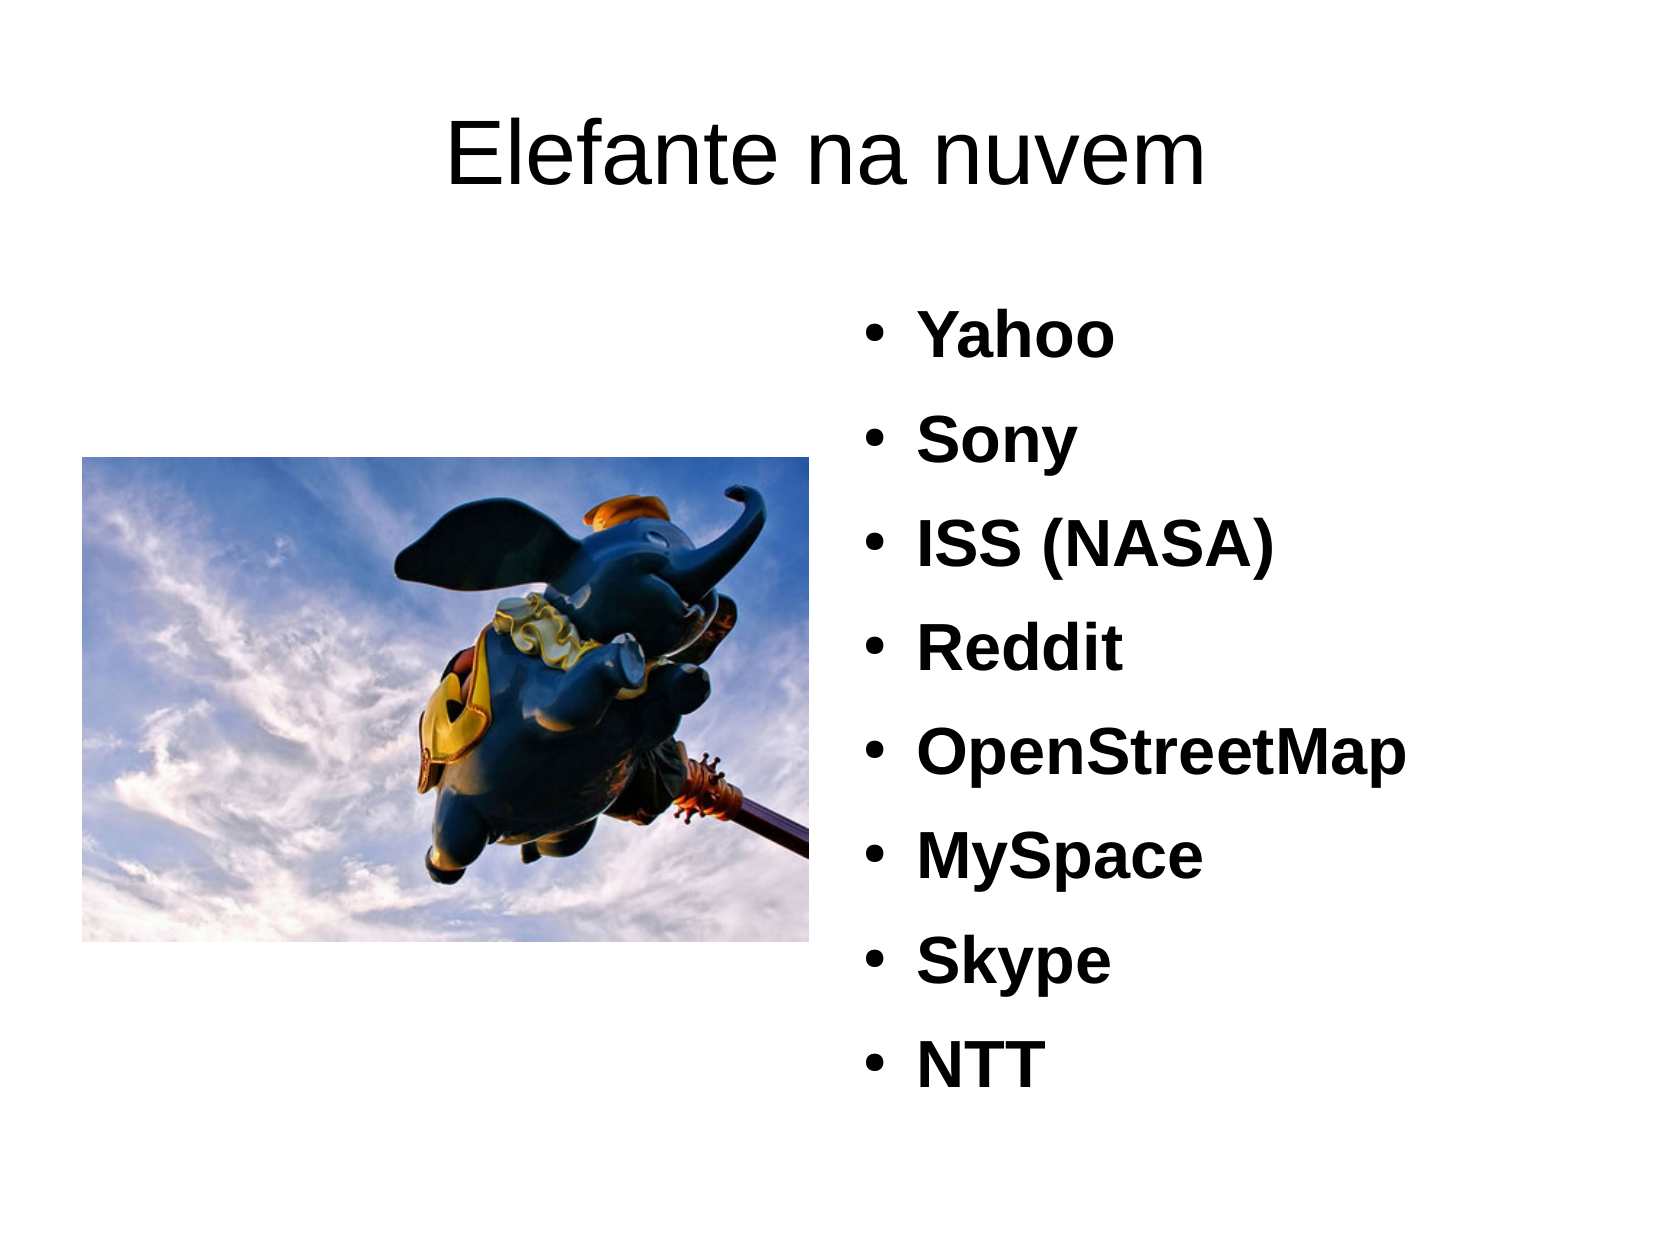

# Elefante na nuvem
Yahoo
Sony
ISS (NASA)
Reddit
OpenStreetMap
MySpace
Skype
NTT